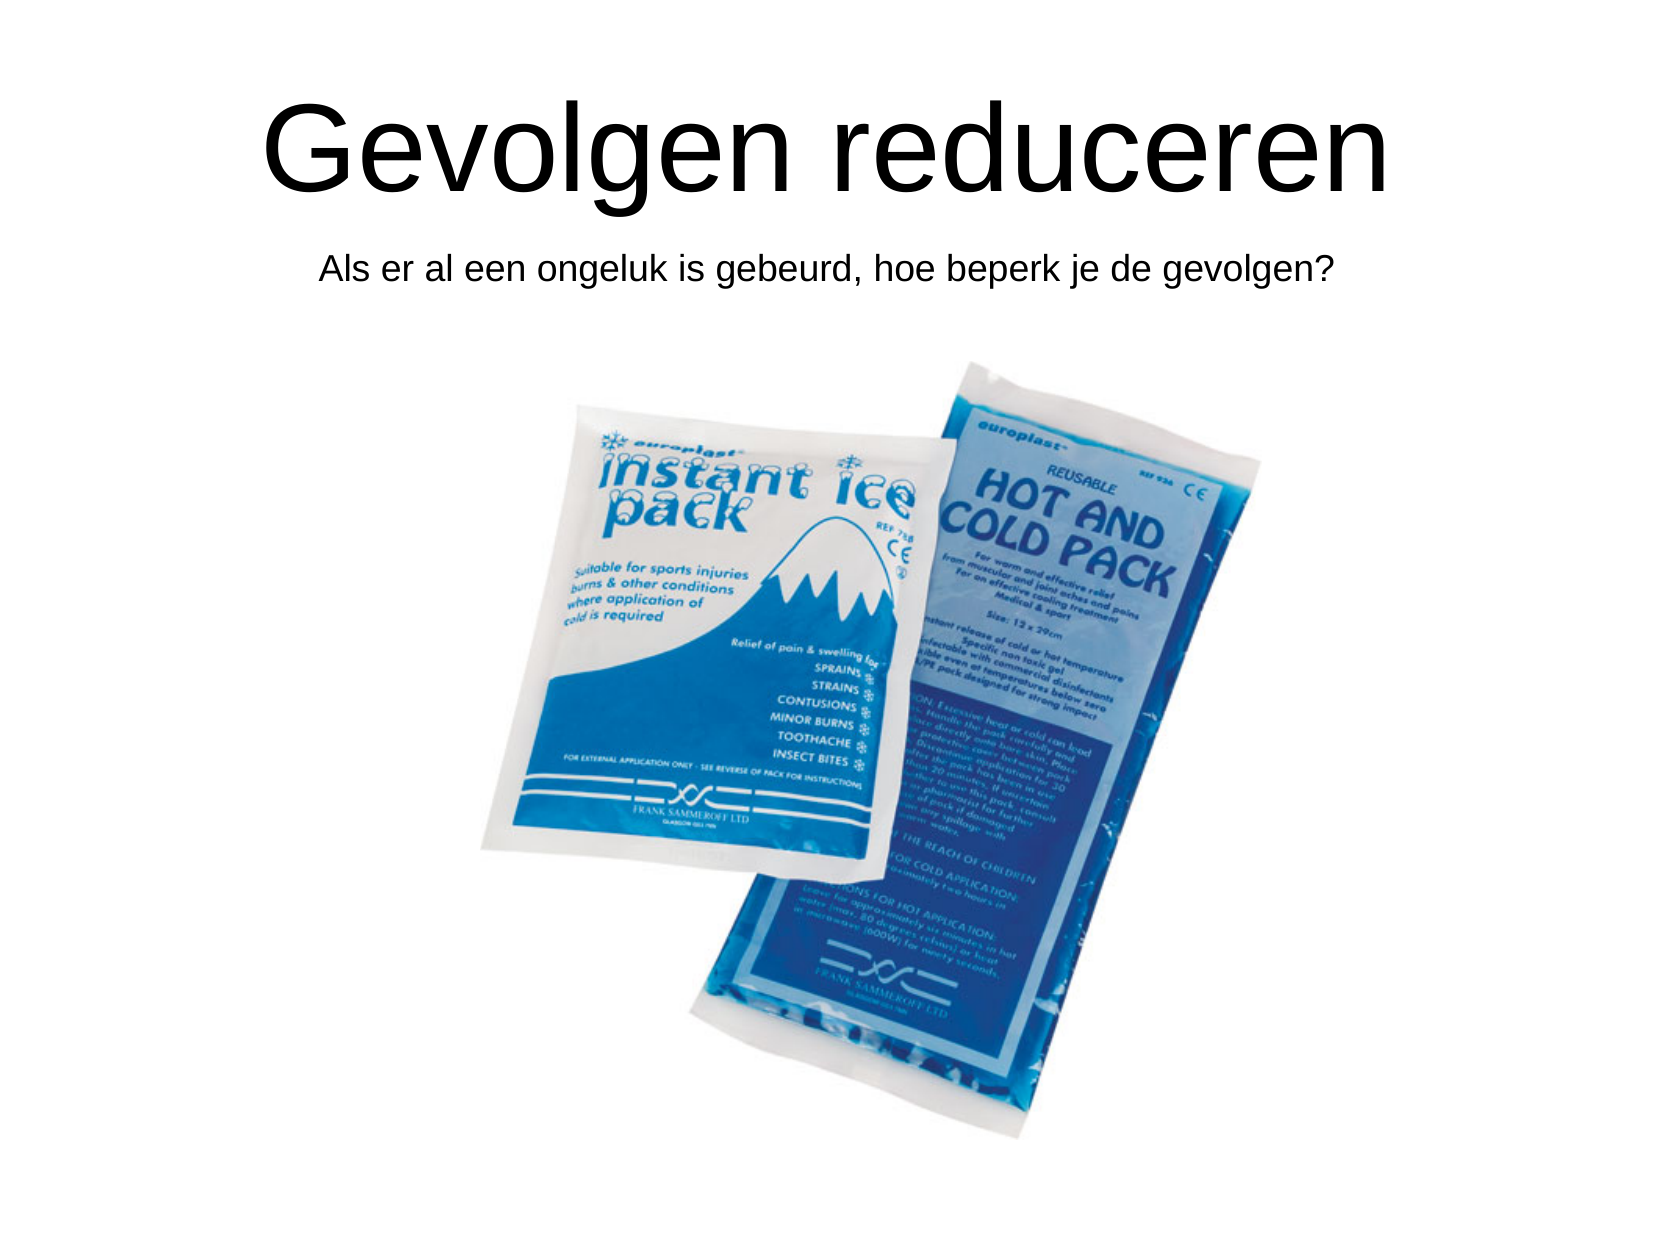

Gevolgen reduceren
Als er al een ongeluk is gebeurd, hoe beperk je de gevolgen?
Ook: verzekeringen